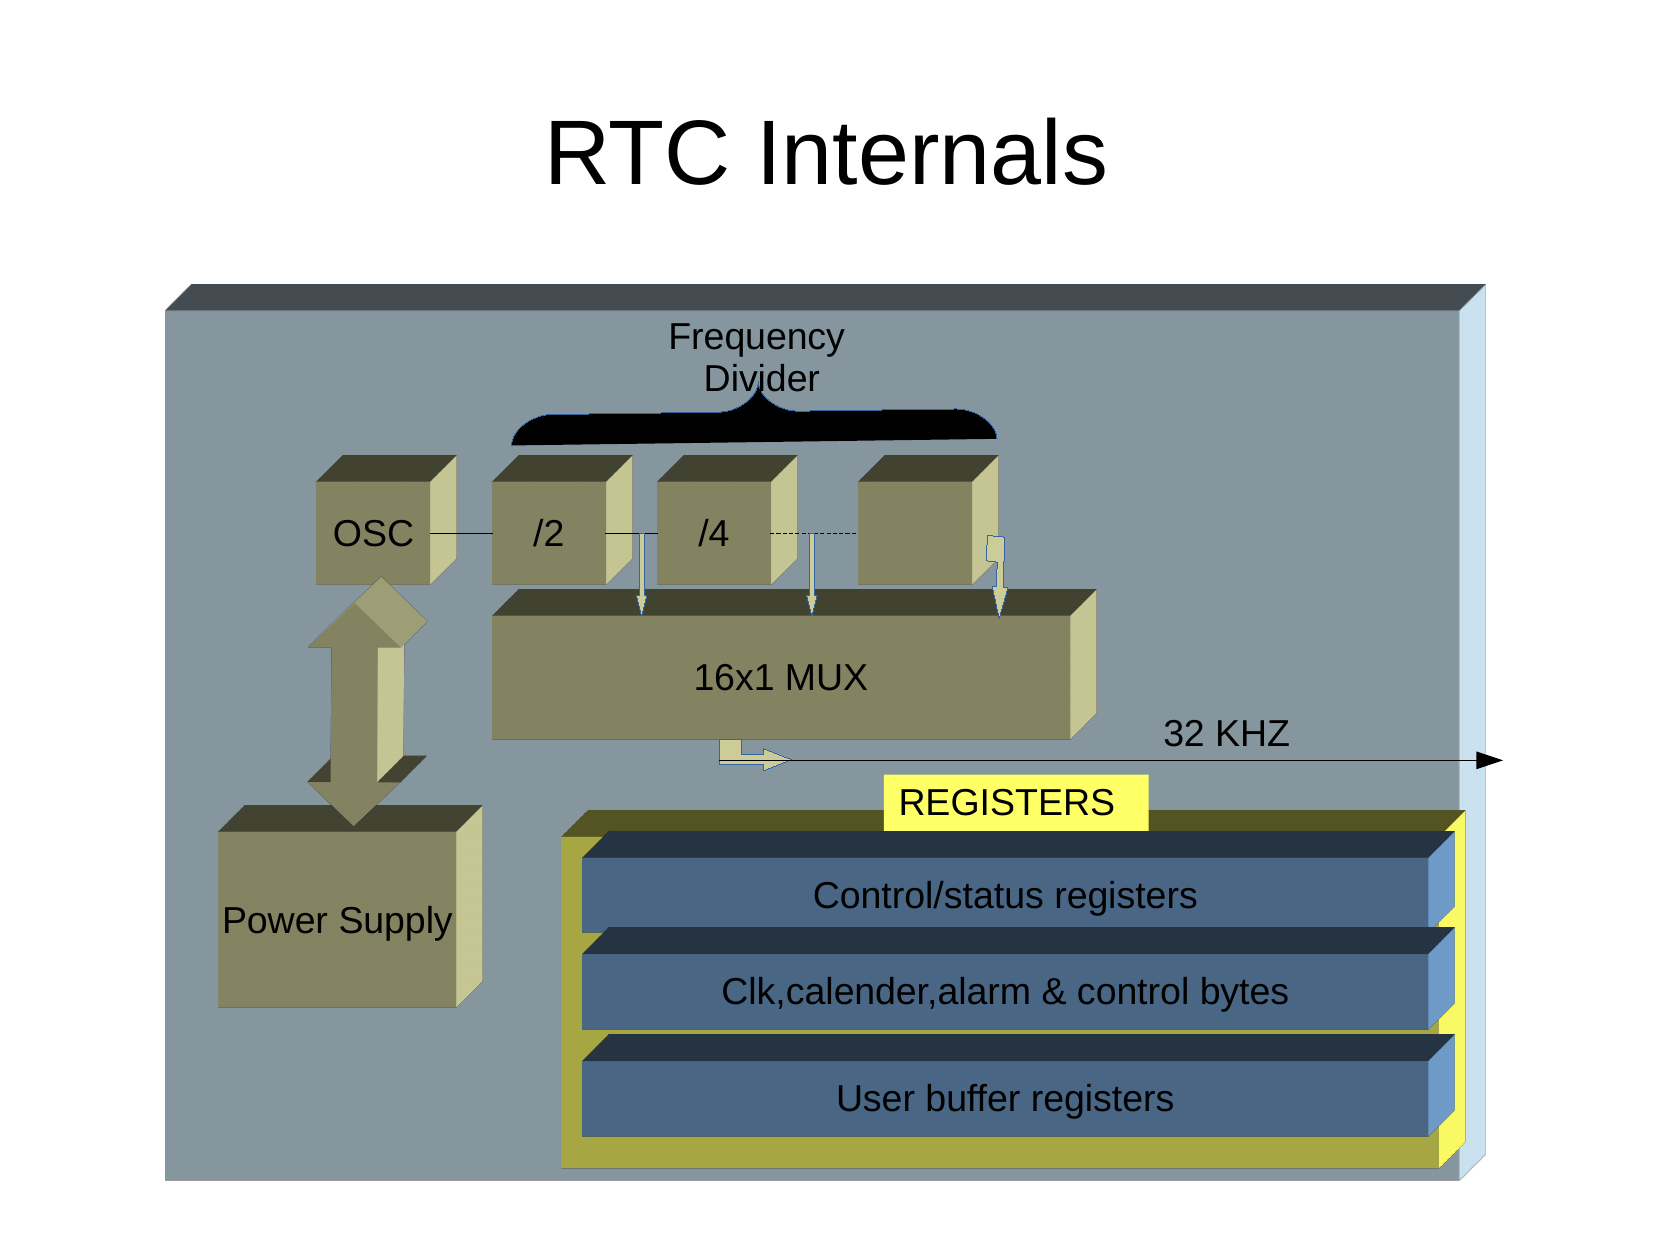

# RTC Internals
 Frequency Divider
OSC
/2
/4
16x1 MUX
Power Supply
32 KHZ
REGISTERS
Control/status registers
Clk,calender,alarm & control bytes
User buffer registers